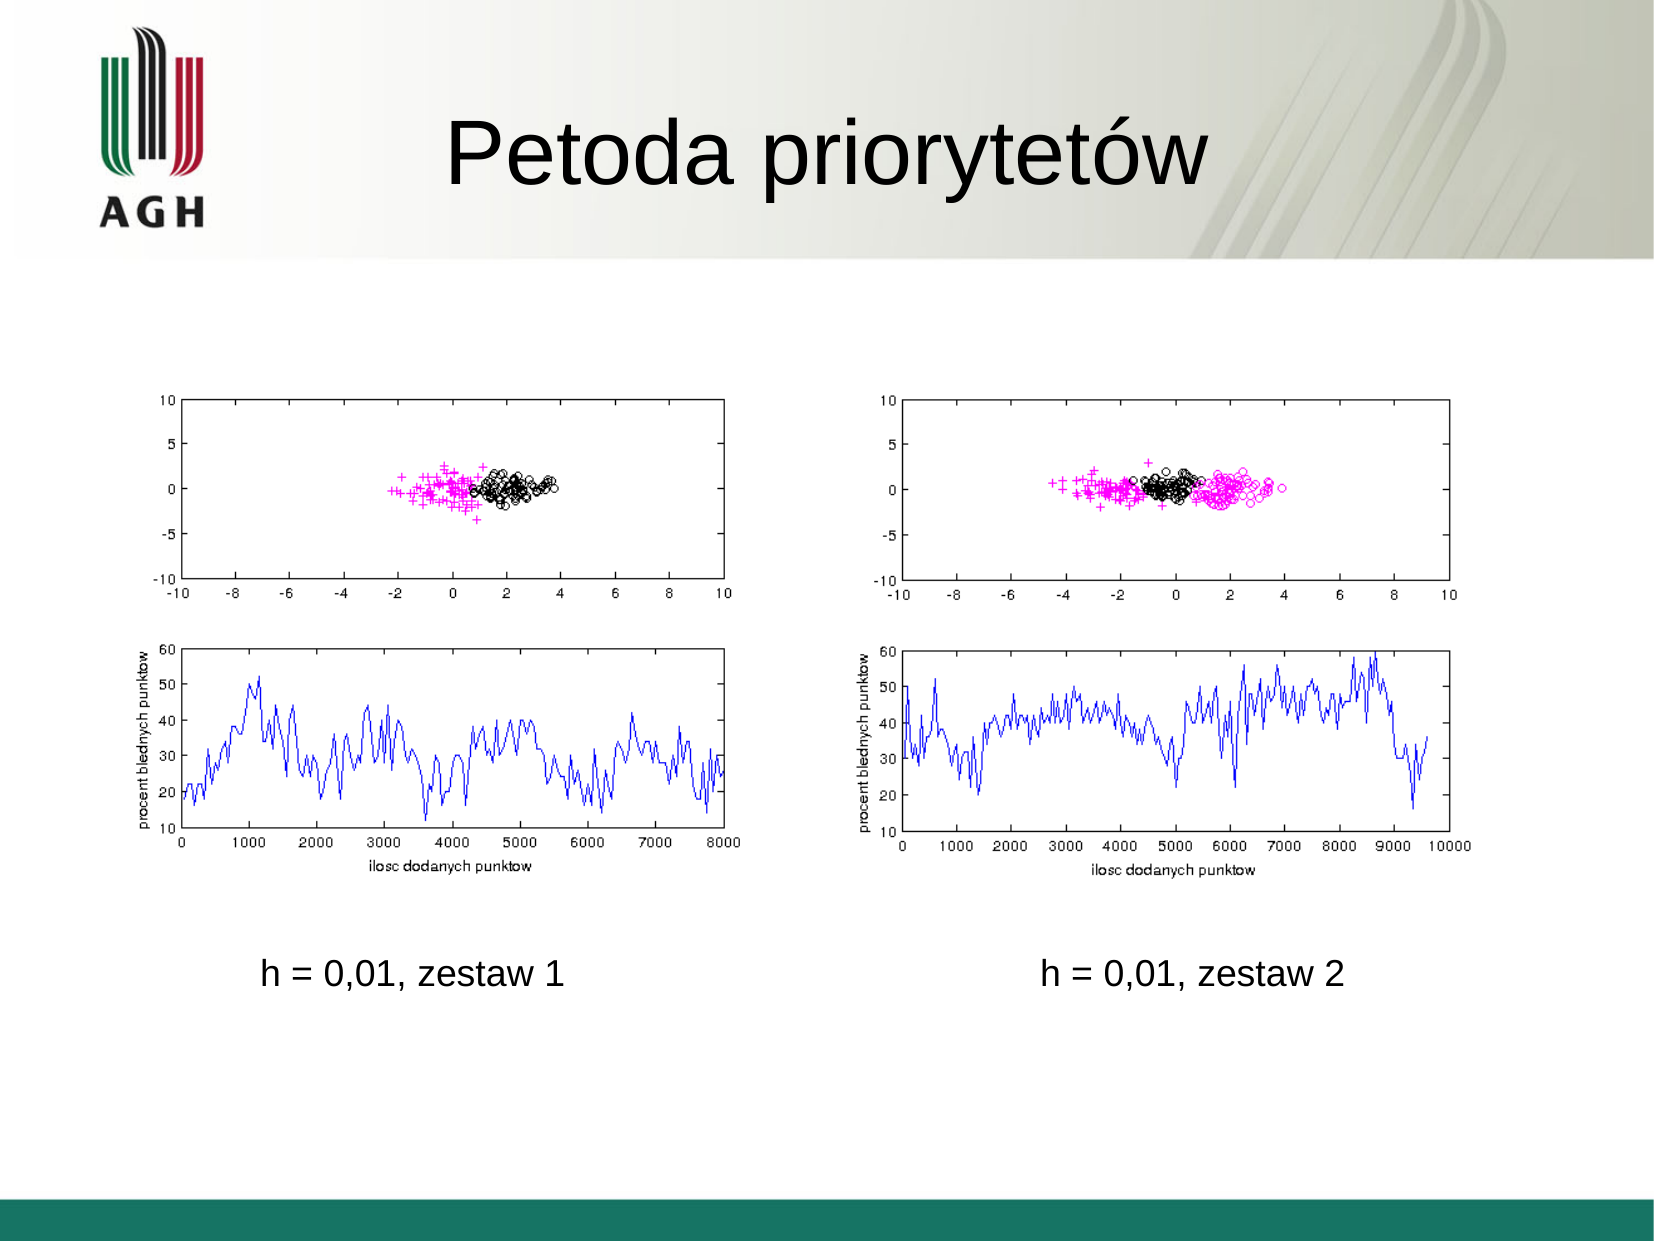

# Petoda priorytetów
h = 0,01, zestaw 1
h = 0,01, zestaw 2